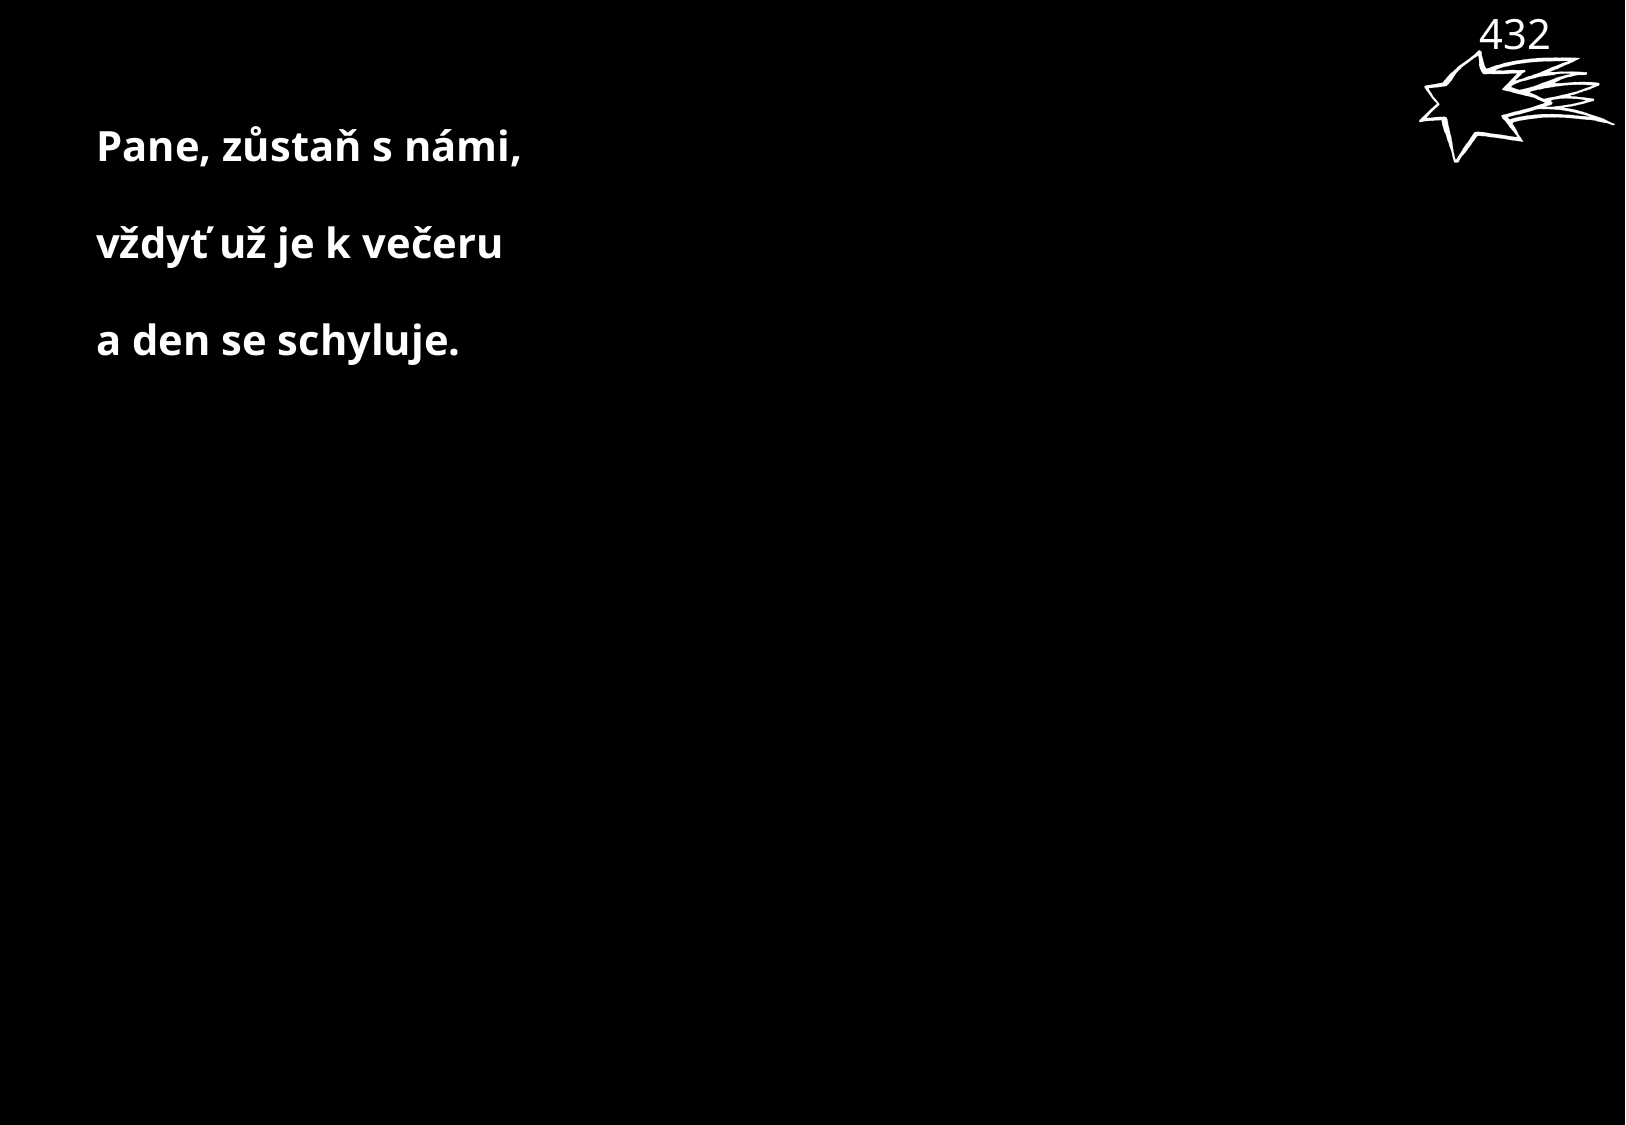

432
# Pane, zůstaň s námi,
vždyť už je k večeru
a den se schyluje.